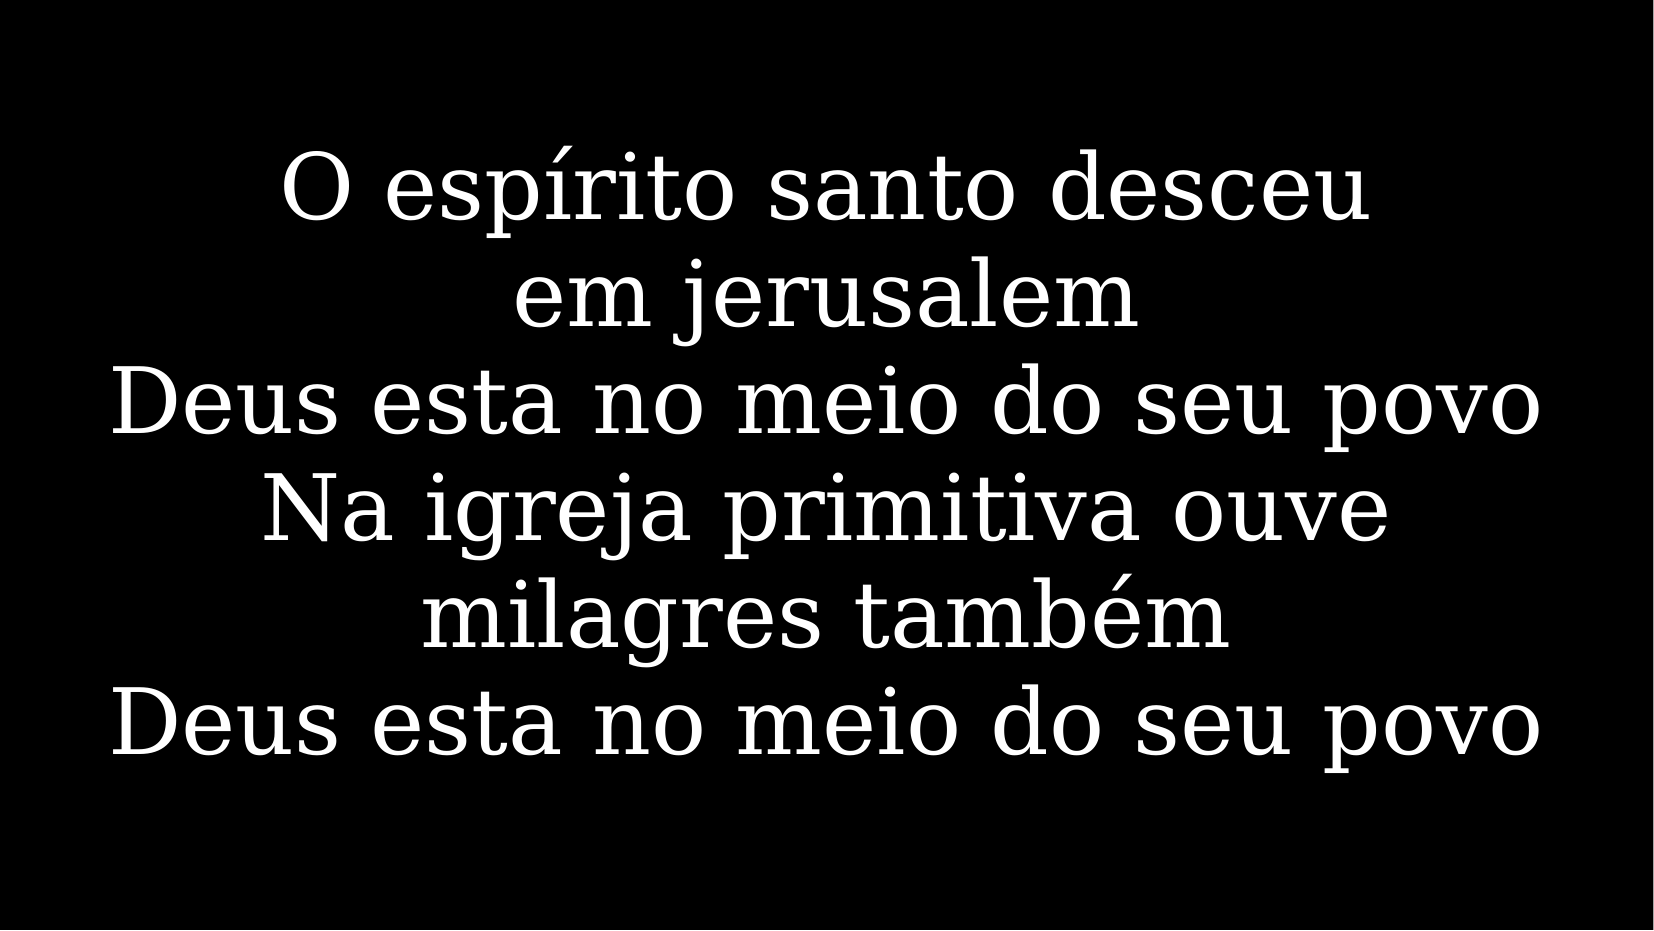

# O espírito santo desceu
em jerusalem
Deus esta no meio do seu povo
Na igreja primitiva ouve
milagres também
Deus esta no meio do seu povo